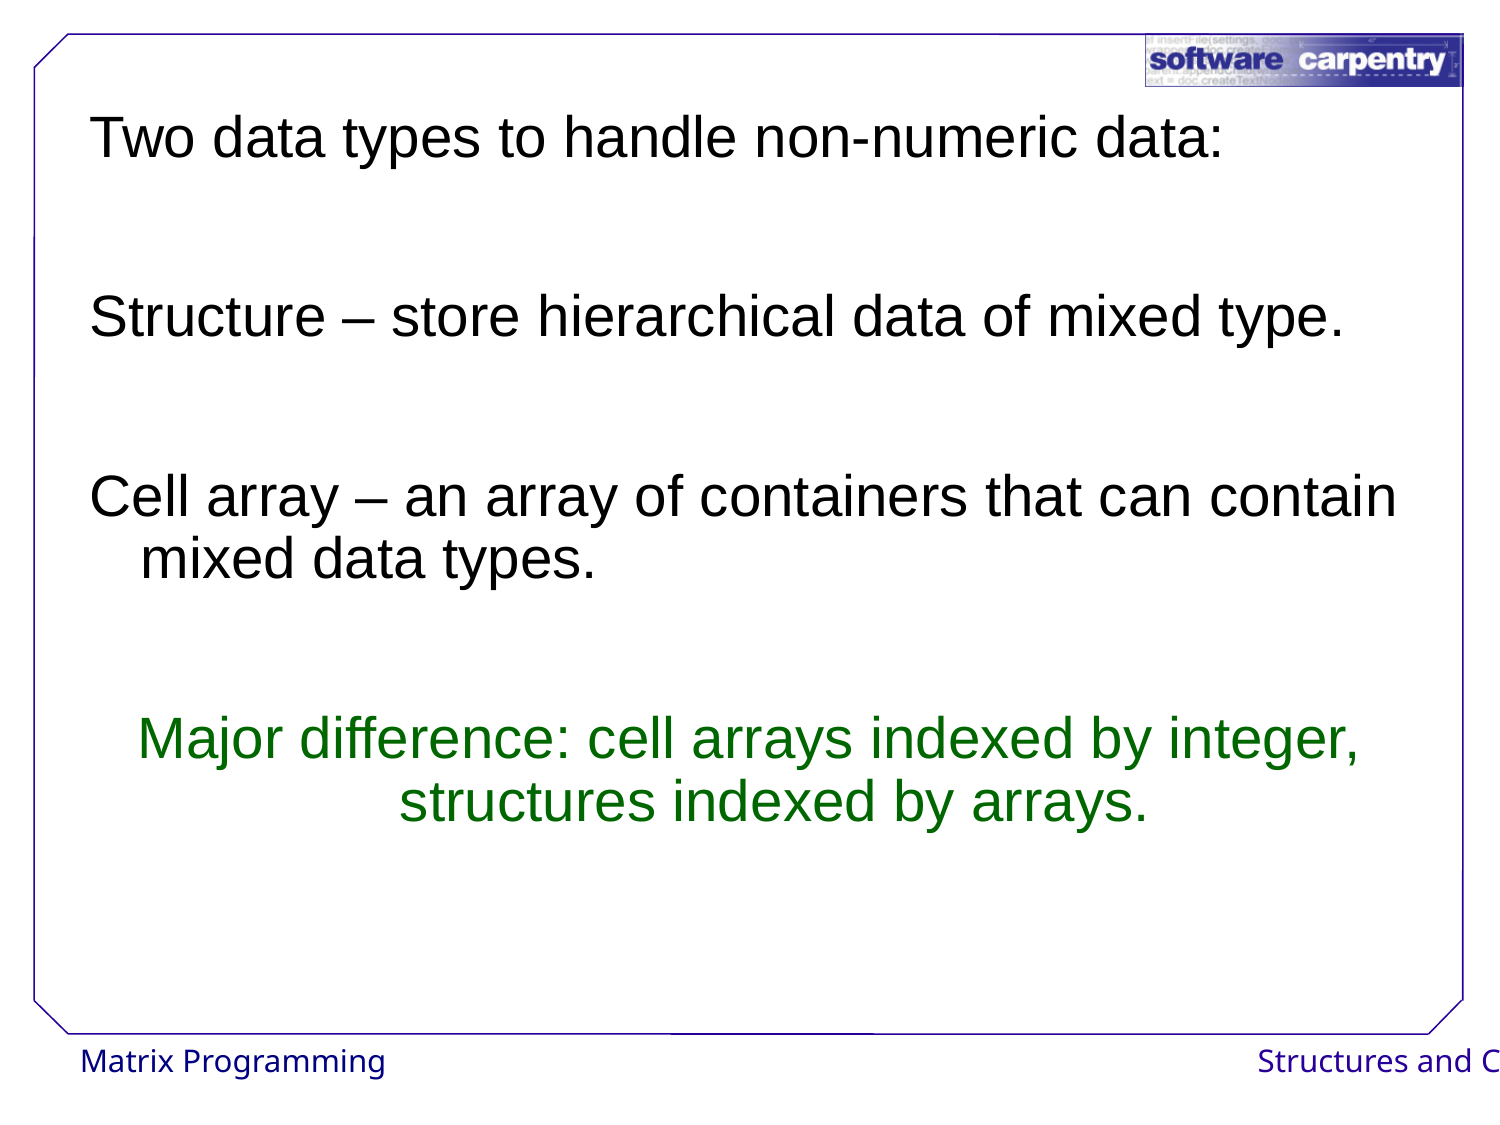

# Two data types to handle non-numeric data:
Structure – store hierarchical data of mixed type.
Cell array – an array of containers that can contain mixed data types.
Major difference: cell arrays indexed by integer, structures indexed by arrays.